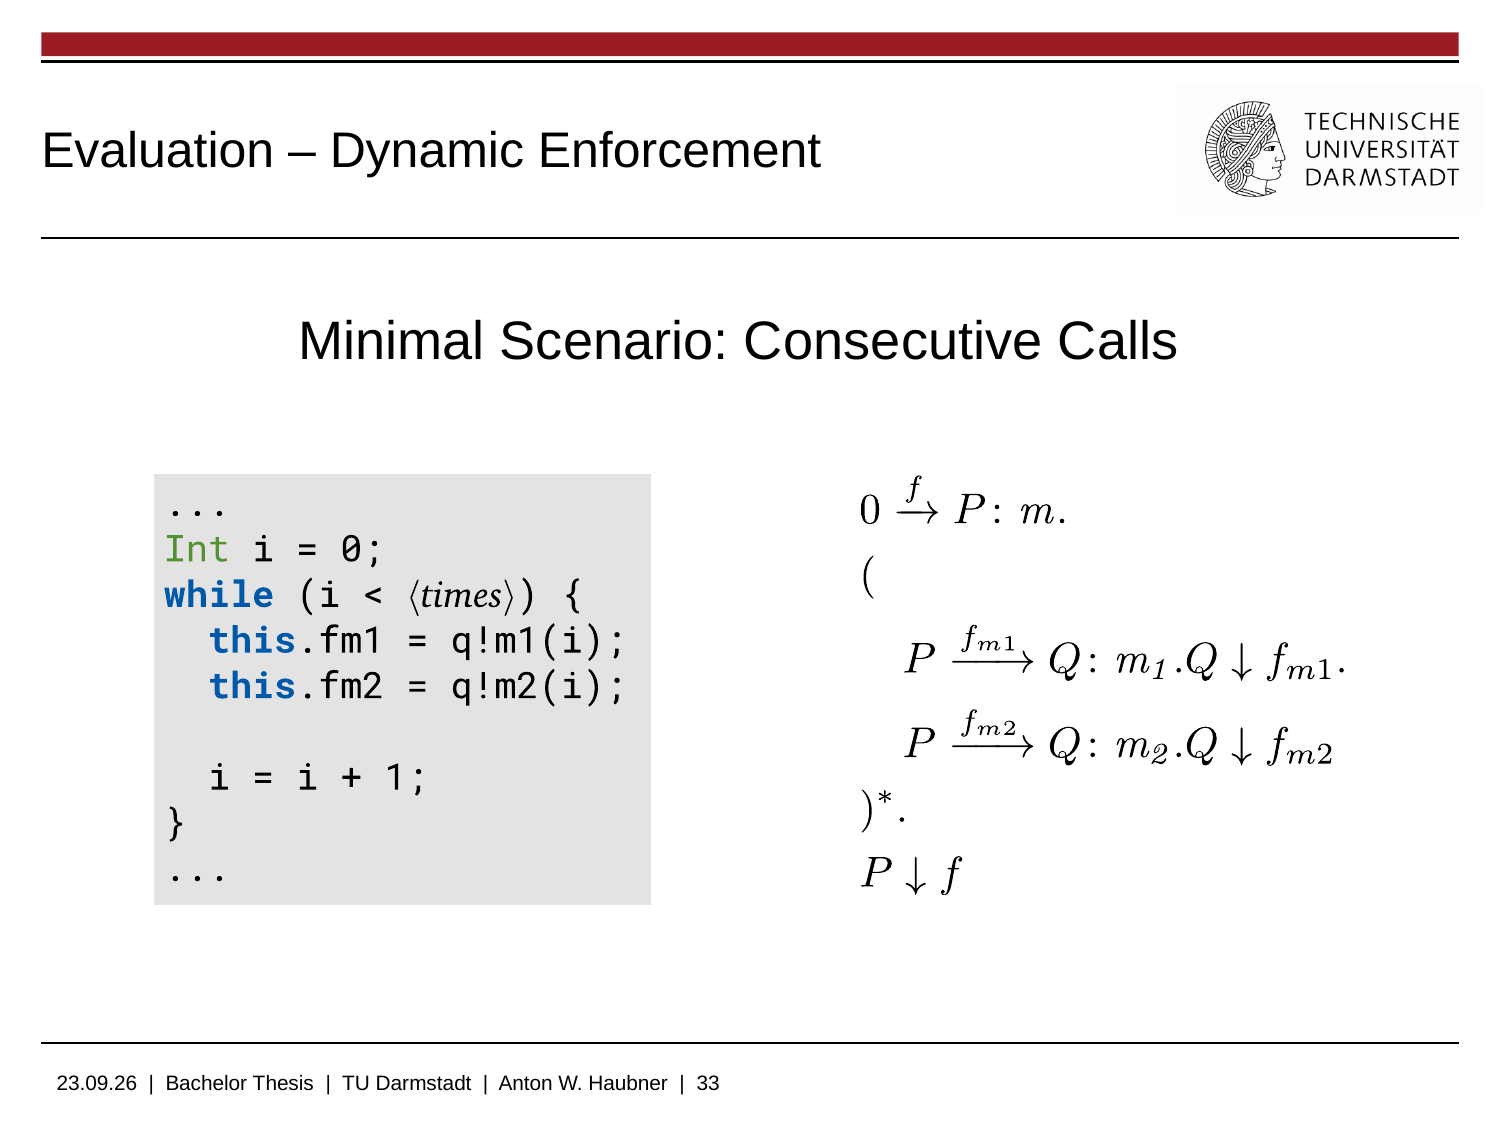

# Evaluation – Dynamic Enforcement
Minimal Scenario: Consecutive Calls